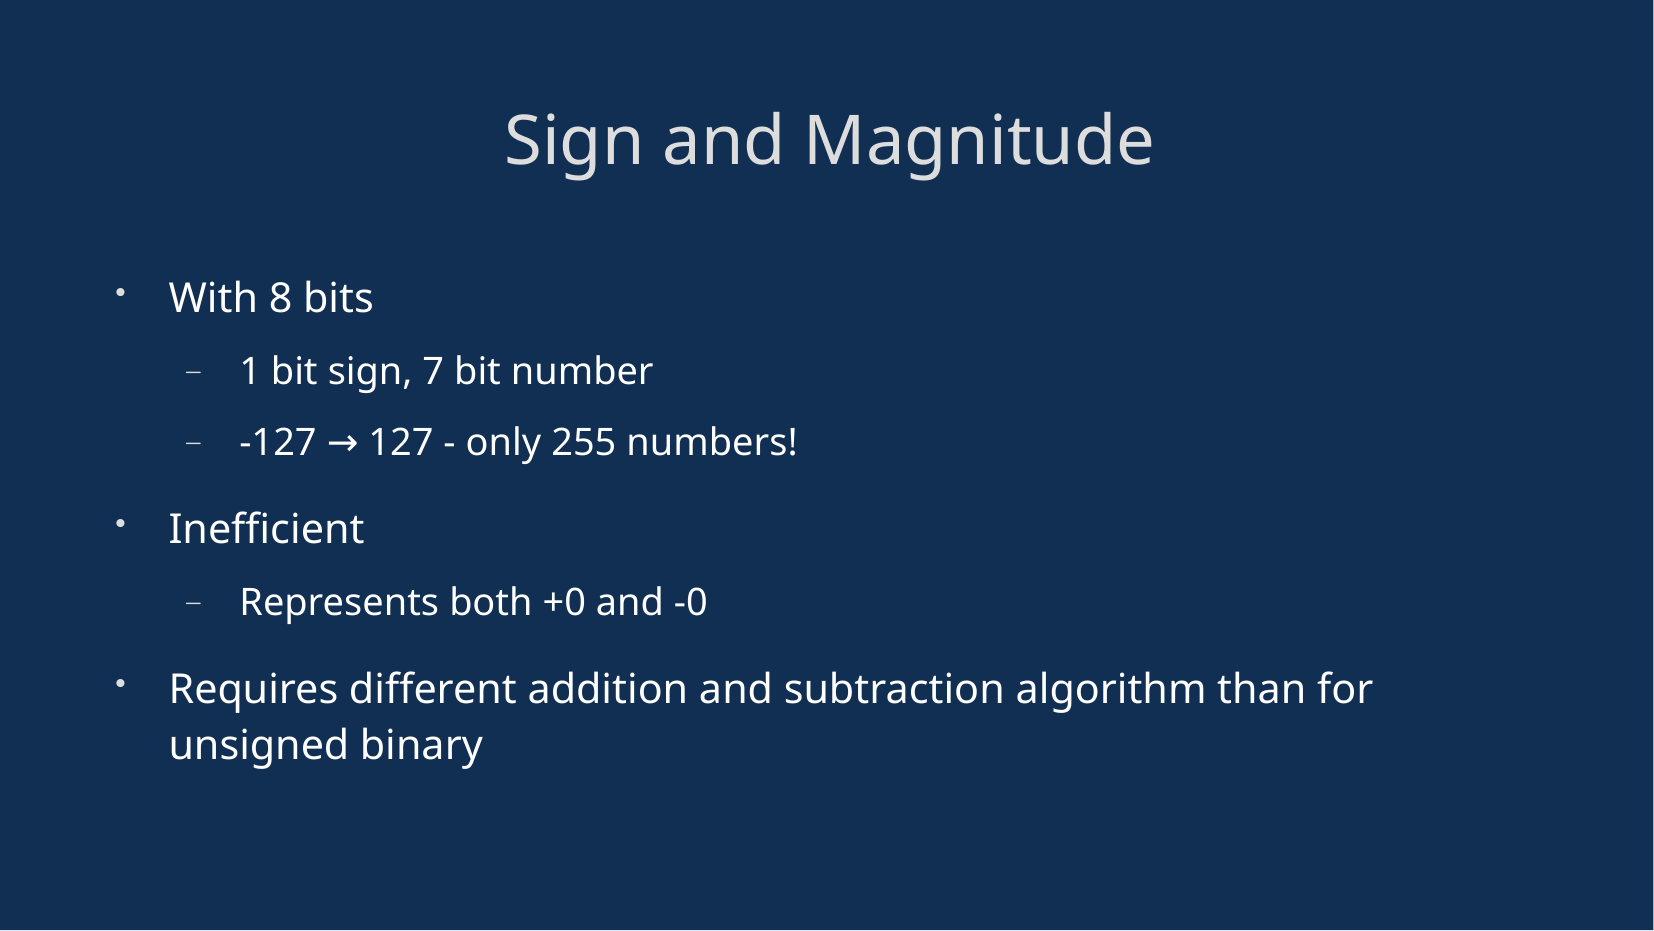

# Sign and Magnitude
With 8 bits
1 bit sign, 7 bit number
-127 → 127 - only 255 numbers!
Inefficient
Represents both +0 and -0
Requires different addition and subtraction algorithm than for unsigned binary